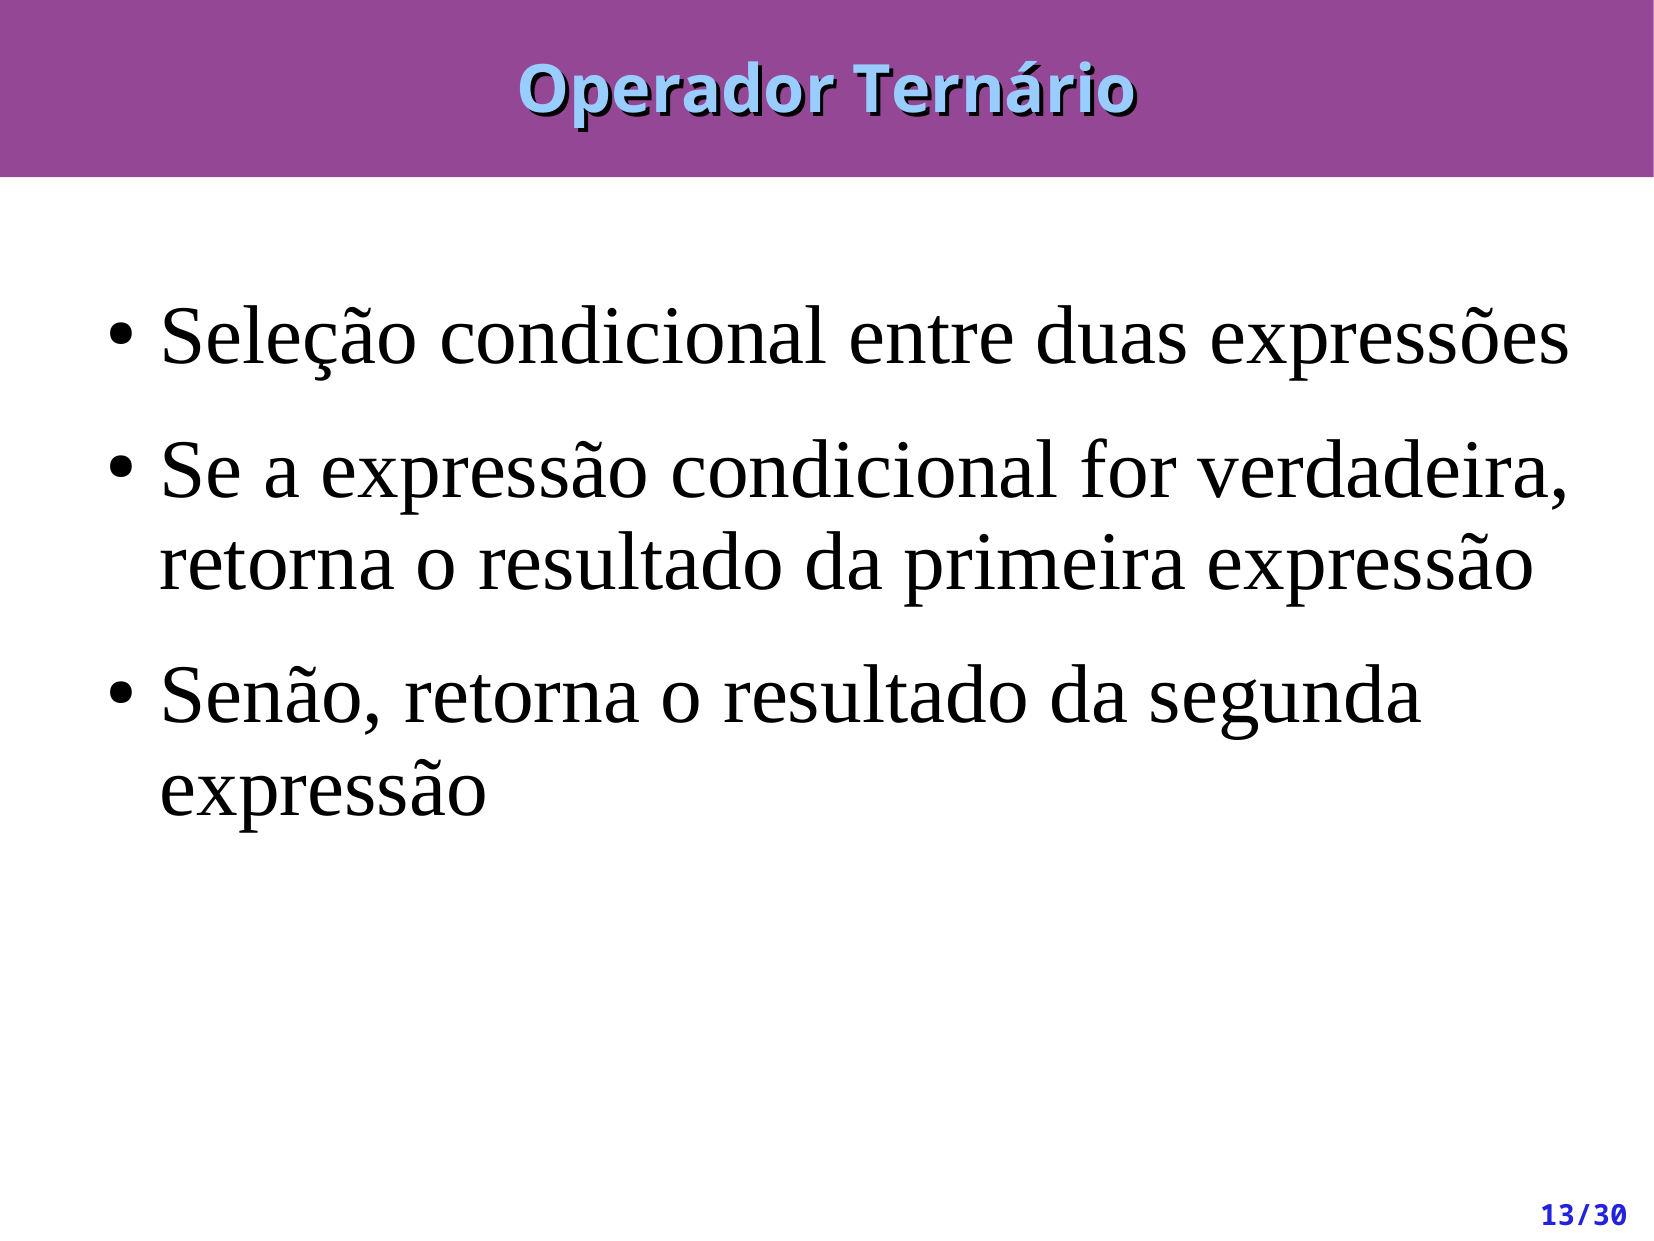

# Operador Ternário
Seleção condicional entre duas expressões
Se a expressão condicional for verdadeira, retorna o resultado da primeira expressão
Senão, retorna o resultado da segunda expressão
13